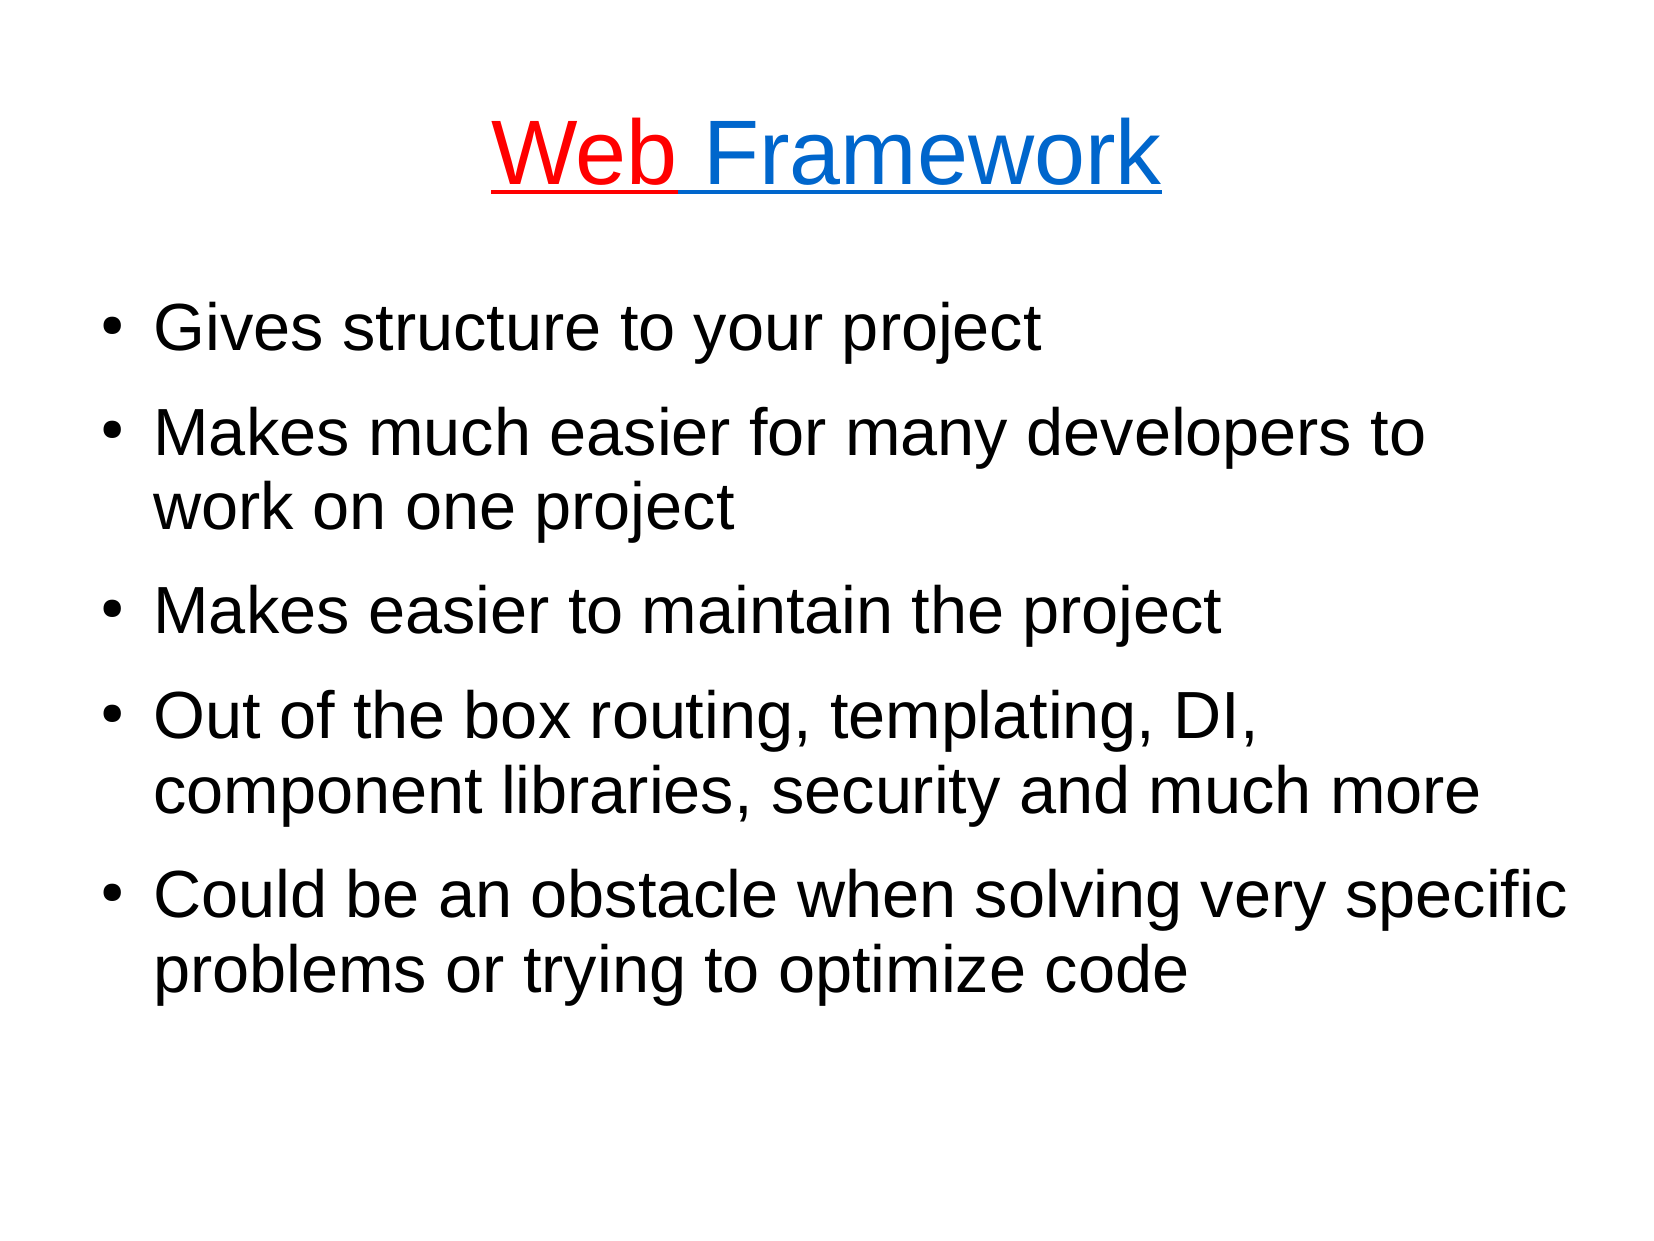

# Web Framework
Gives structure to your project
Makes much easier for many developers to work on one project
Makes easier to maintain the project
Out of the box routing, templating, DI, component libraries, security and much more
Could be an obstacle when solving very specific problems or trying to optimize code